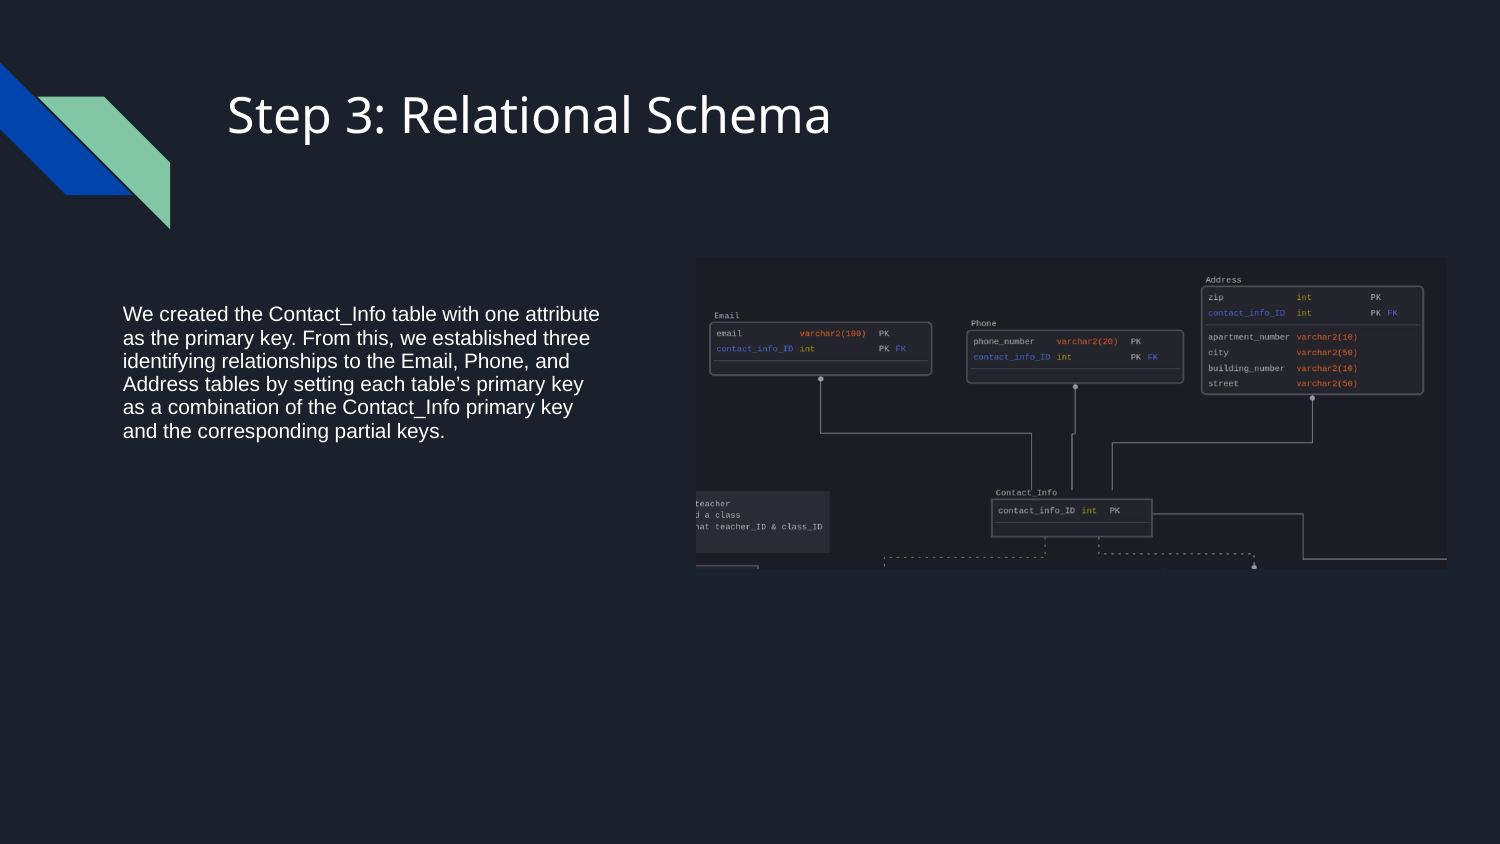

# Step 3: Relational Schema
We created the Contact_Info table with one attribute as the primary key. From this, we established three identifying relationships to the Email, Phone, and Address tables by setting each table’s primary key as a combination of the Contact_Info primary key and the corresponding partial keys.